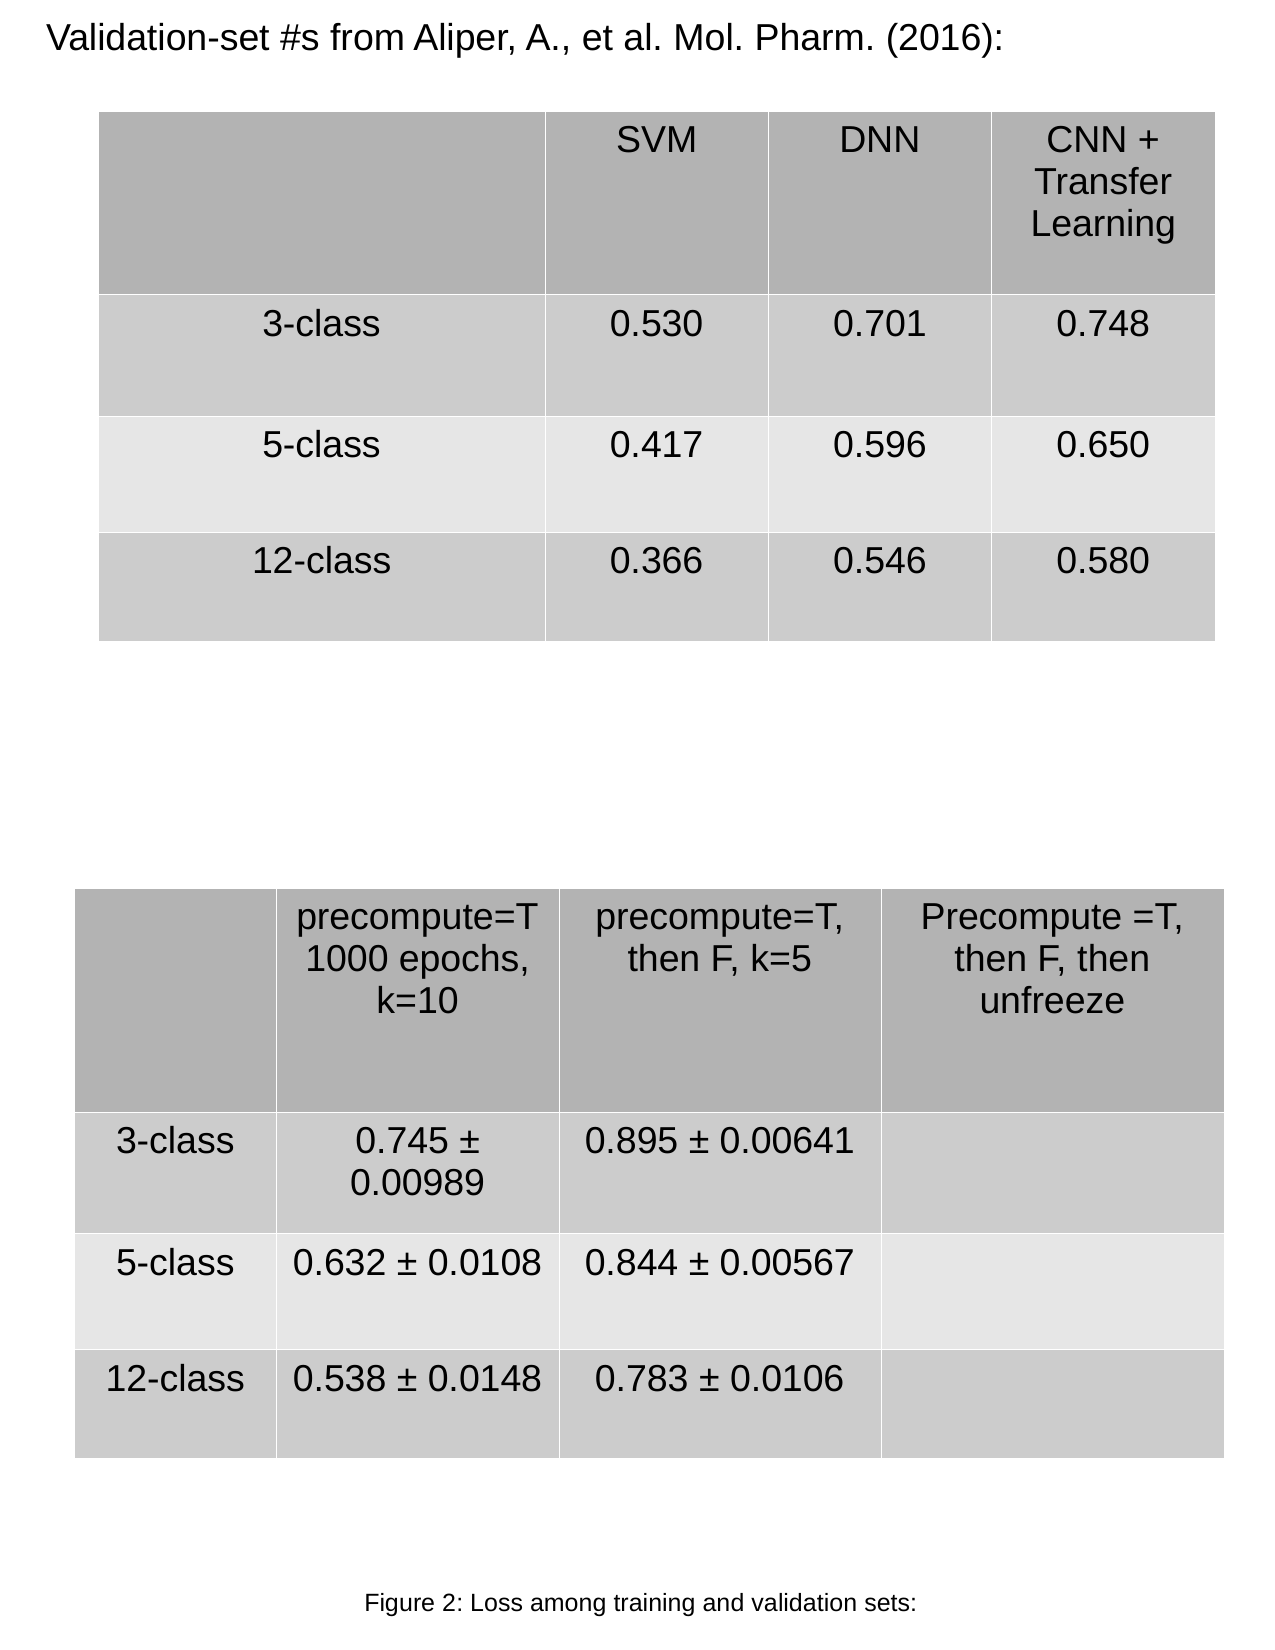

Validation-set #s from Aliper, A., et al. Mol. Pharm. (2016):
| | SVM | DNN | CNN + Transfer Learning |
| --- | --- | --- | --- |
| 3-class | 0.530 | 0.701 | 0.748 |
| 5-class | 0.417 | 0.596 | 0.650 |
| 12-class | 0.366 | 0.546 | 0.580 |
| | precompute=T 1000 epochs, k=10 | precompute=T, then F, k=5 | Precompute =T, then F, then unfreeze |
| --- | --- | --- | --- |
| 3-class | 0.745 ± 0.00989 | 0.895 ± 0.00641 | |
| 5-class | 0.632 ± 0.0108 | 0.844 ± 0.00567 | |
| 12-class | 0.538 ± 0.0148 | 0.783 ± 0.0106 | |
# Figure 2: Loss among training and validation sets: